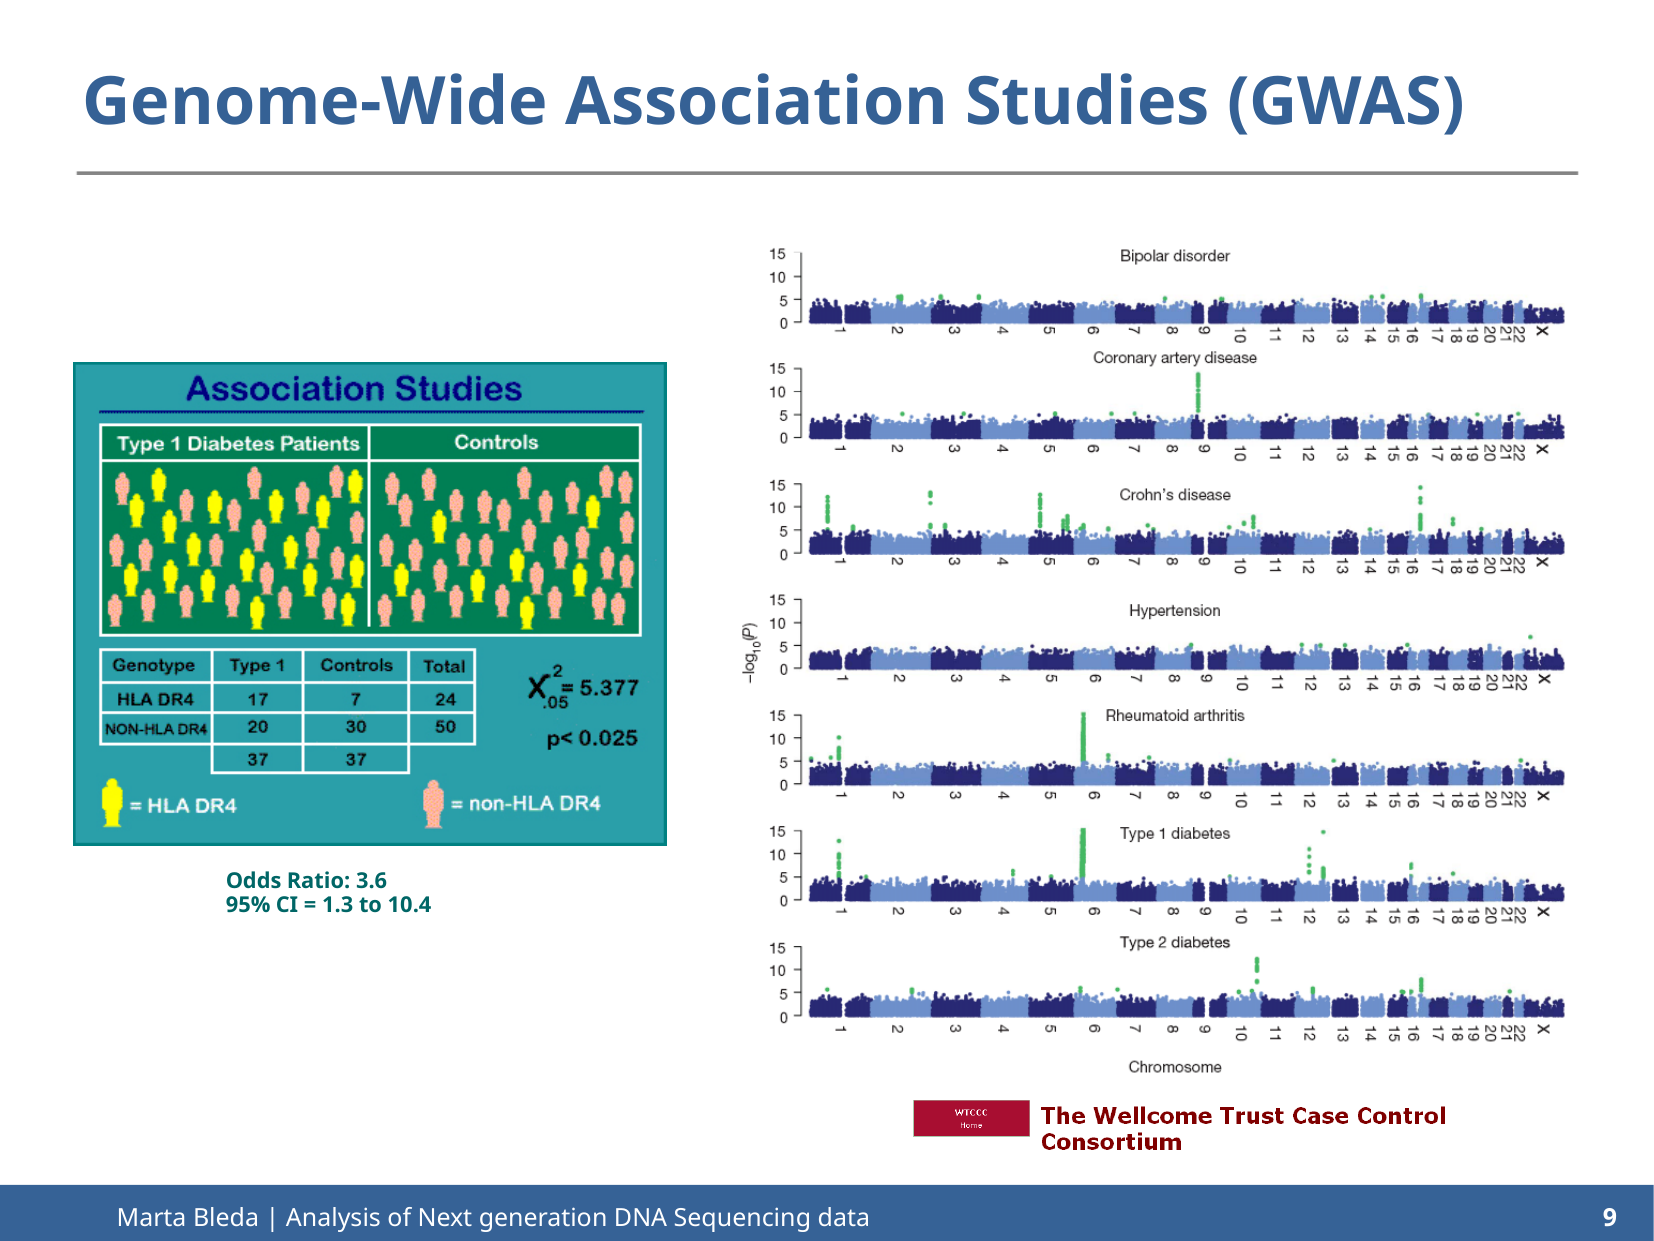

# Genome-Wide Association Studies (GWAS)
Odds Ratio: 3.6
95% CI = 1.3 to 10.4
Marta Bleda | Analysis of Next generation DNA Sequencing data
9